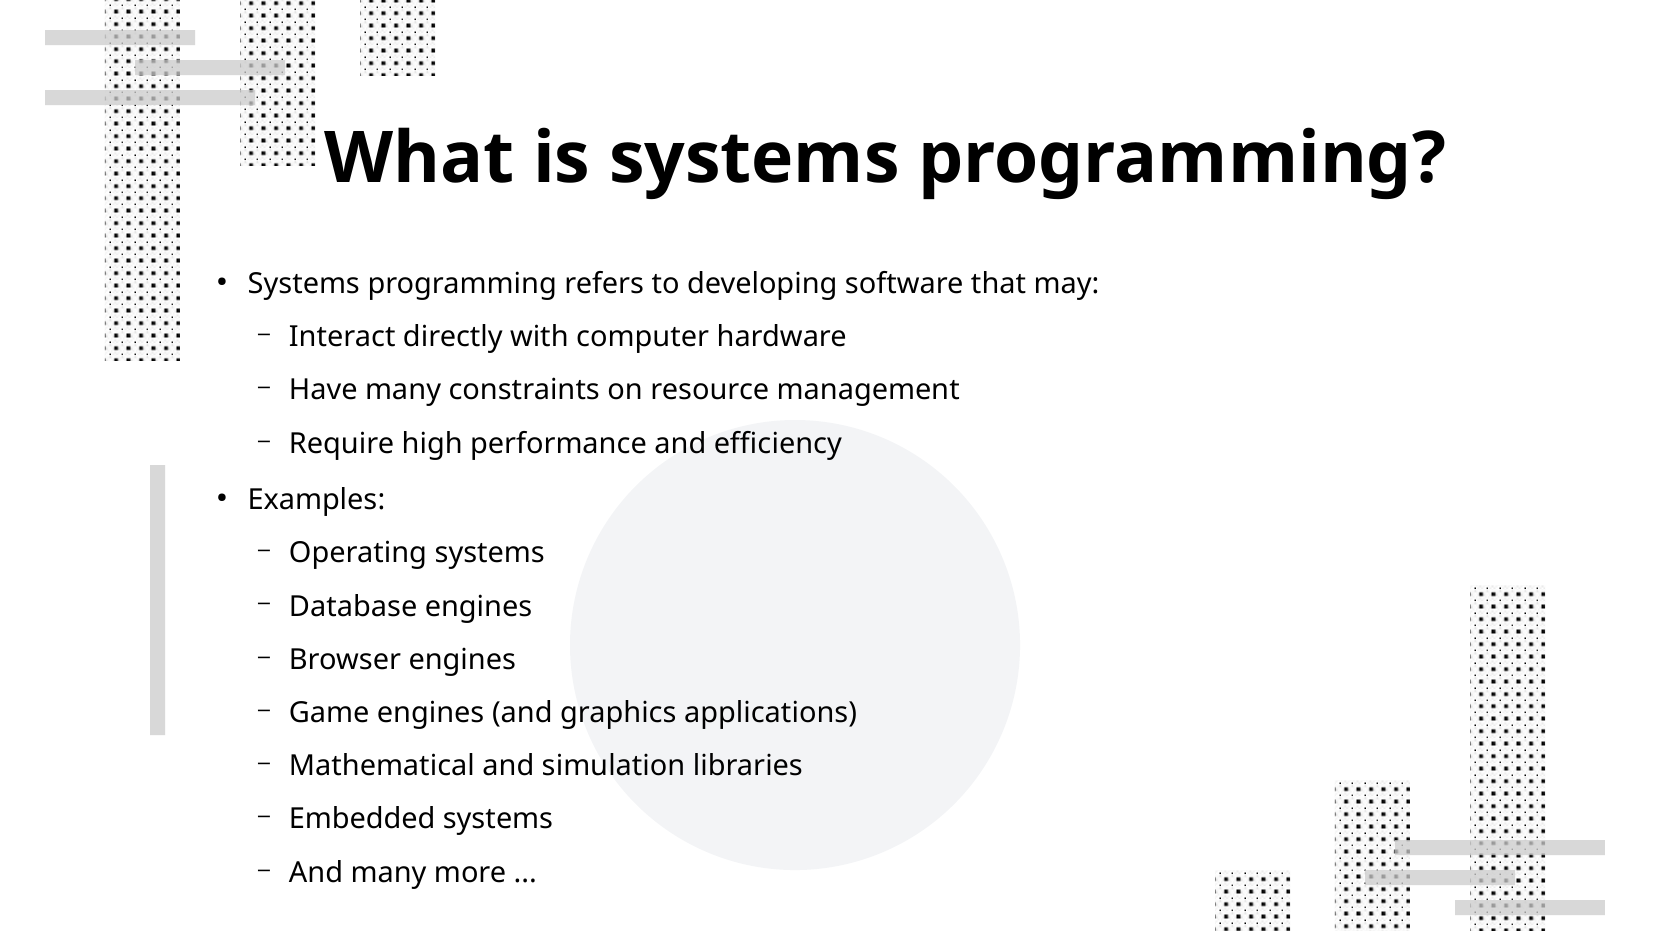

# What is systems programming?
Systems programming refers to developing software that may:
Interact directly with computer hardware
Have many constraints on resource management
Require high performance and efficiency
Examples:
Operating systems
Database engines
Browser engines
Game engines (and graphics applications)
Mathematical and simulation libraries
Embedded systems
And many more ...